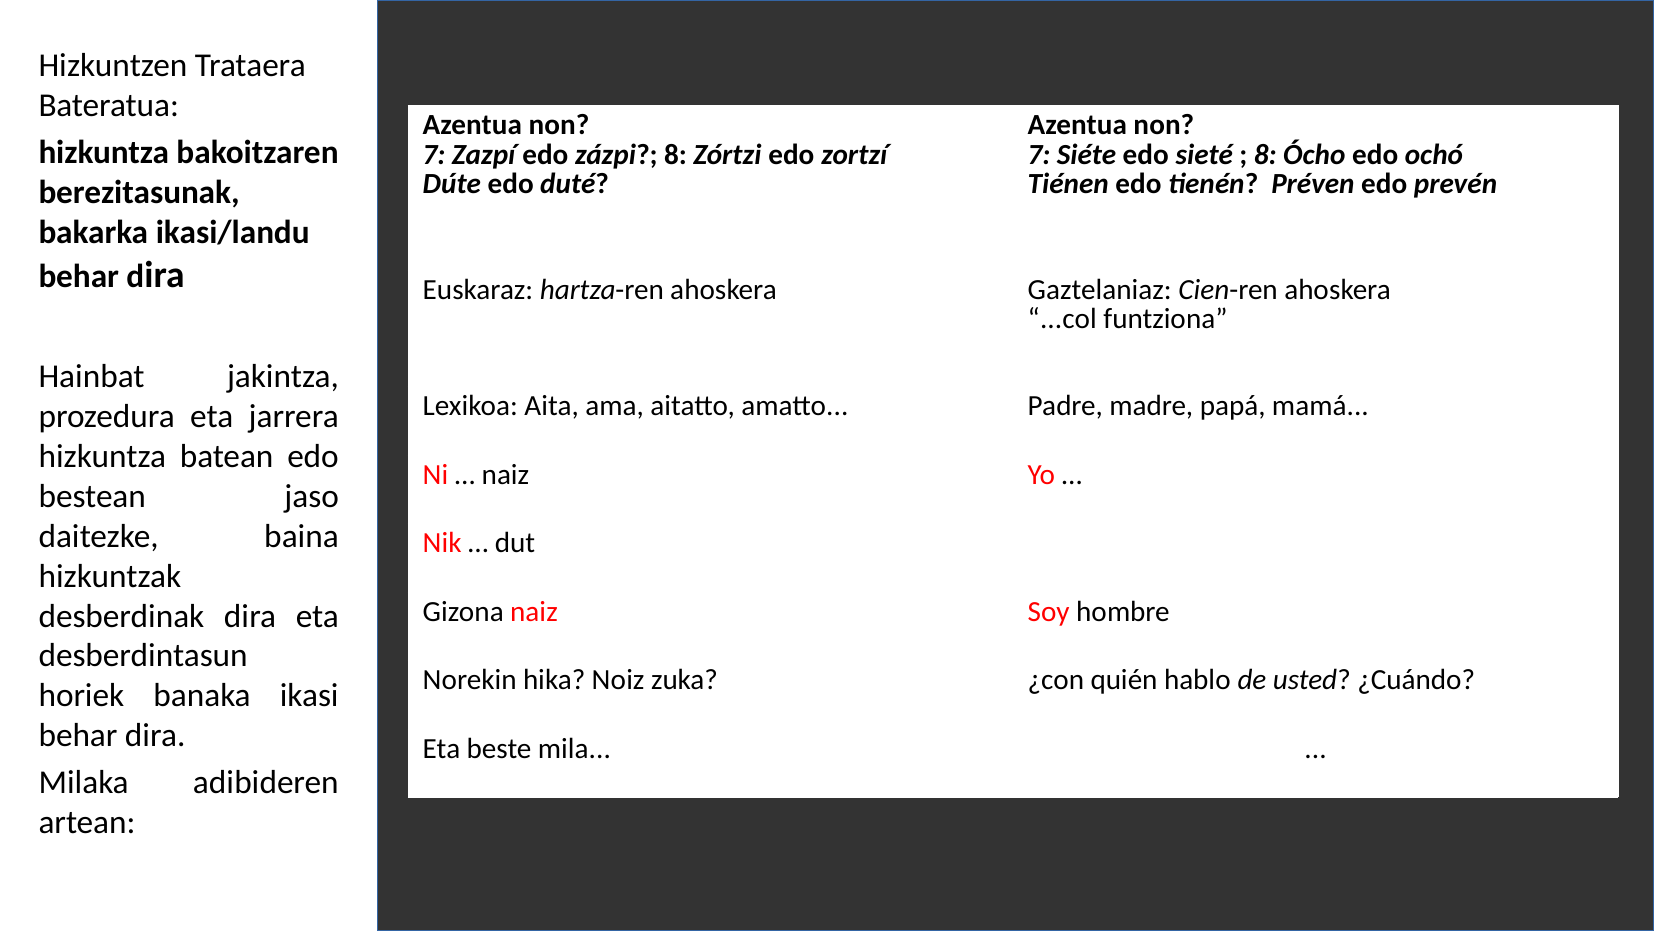

# Hizkuntzen Trataera Bateratua:
hizkuntza bakoitzaren berezitasunak, bakarka ikasi/landu behar dira
Hainbat jakintza, prozedura eta jarrera hizkuntza batean edo bestean jaso daitezke, baina hizkuntzak desberdinak dira eta desberdintasun horiek banaka ikasi behar dira.
Milaka adibideren artean:
| Azentua non? 7: Zazpí edo zázpi?; 8: Zórtzi edo zortzí Dúte edo duté? | Azentua non? 7: Siéte edo sieté ; 8: Ócho edo ochó Tiénen edo tienén? Préven edo prevén |
| --- | --- |
| Euskaraz: hartza-ren ahoskera | Gaztelaniaz: Cien-ren ahoskera “...col funtziona” |
| Lexikoa: Aita, ama, aitatto, amatto... | Padre, madre, papá, mamá... |
| Ni … naiz | Yo … |
| Nik … dut | |
| Gizona naiz | Soy hombre |
| Norekin hika? Noiz zuka? | ¿con quién hablo de usted? ¿Cuándo? |
| Eta beste mila... | ... |